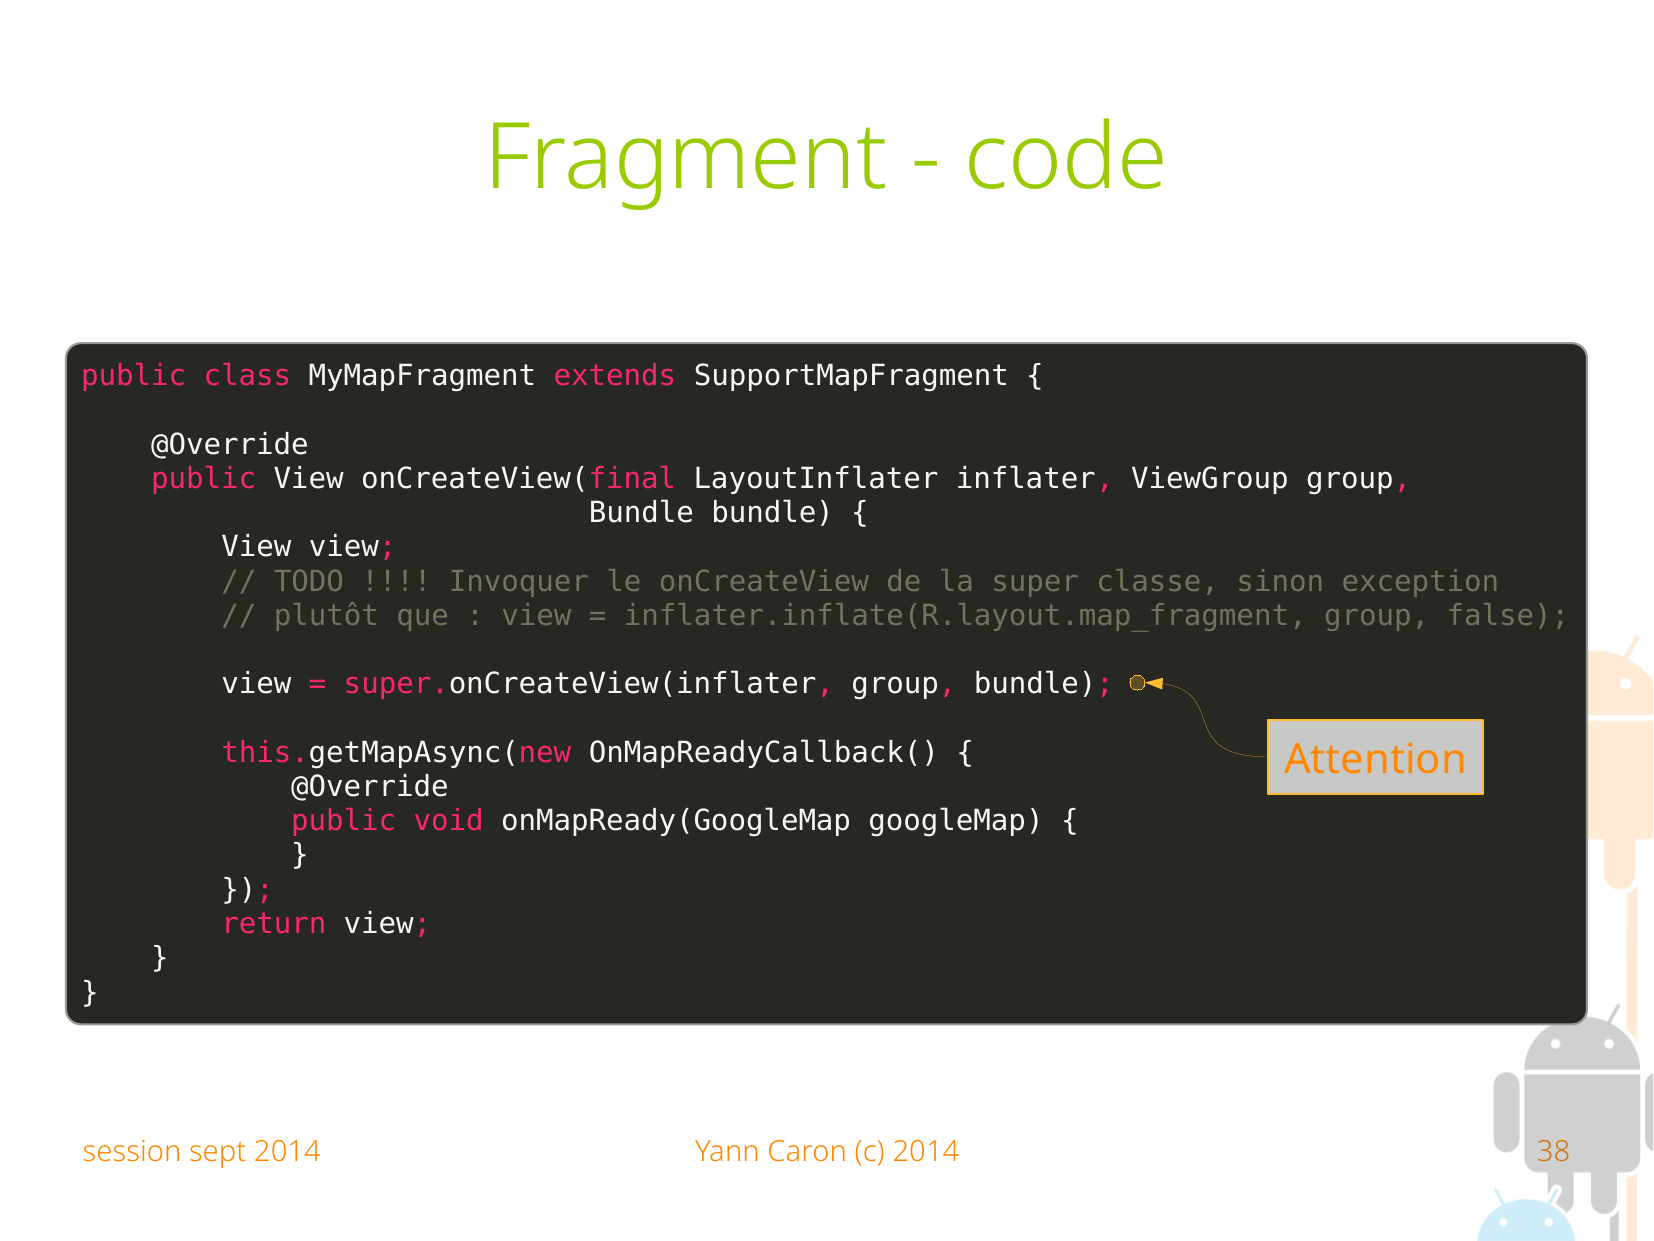

# Fragment - code
public class MyMapFragment extends SupportMapFragment {
 @Override
 public View onCreateView(final LayoutInflater inflater, ViewGroup group,
 Bundle bundle) {
 View view;
 // TODO !!!! Invoquer le onCreateView de la super classe, sinon exception
 // plutôt que : view = inflater.inflate(R.layout.map_fragment, group, false);
 view = super.onCreateView(inflater, group, bundle);
 this.getMapAsync(new OnMapReadyCallback() {
 @Override
 public void onMapReady(GoogleMap googleMap) {
 }
 });
 return view;
 }
}
Attention
session sept 2014
Yann Caron (c) 2014
38